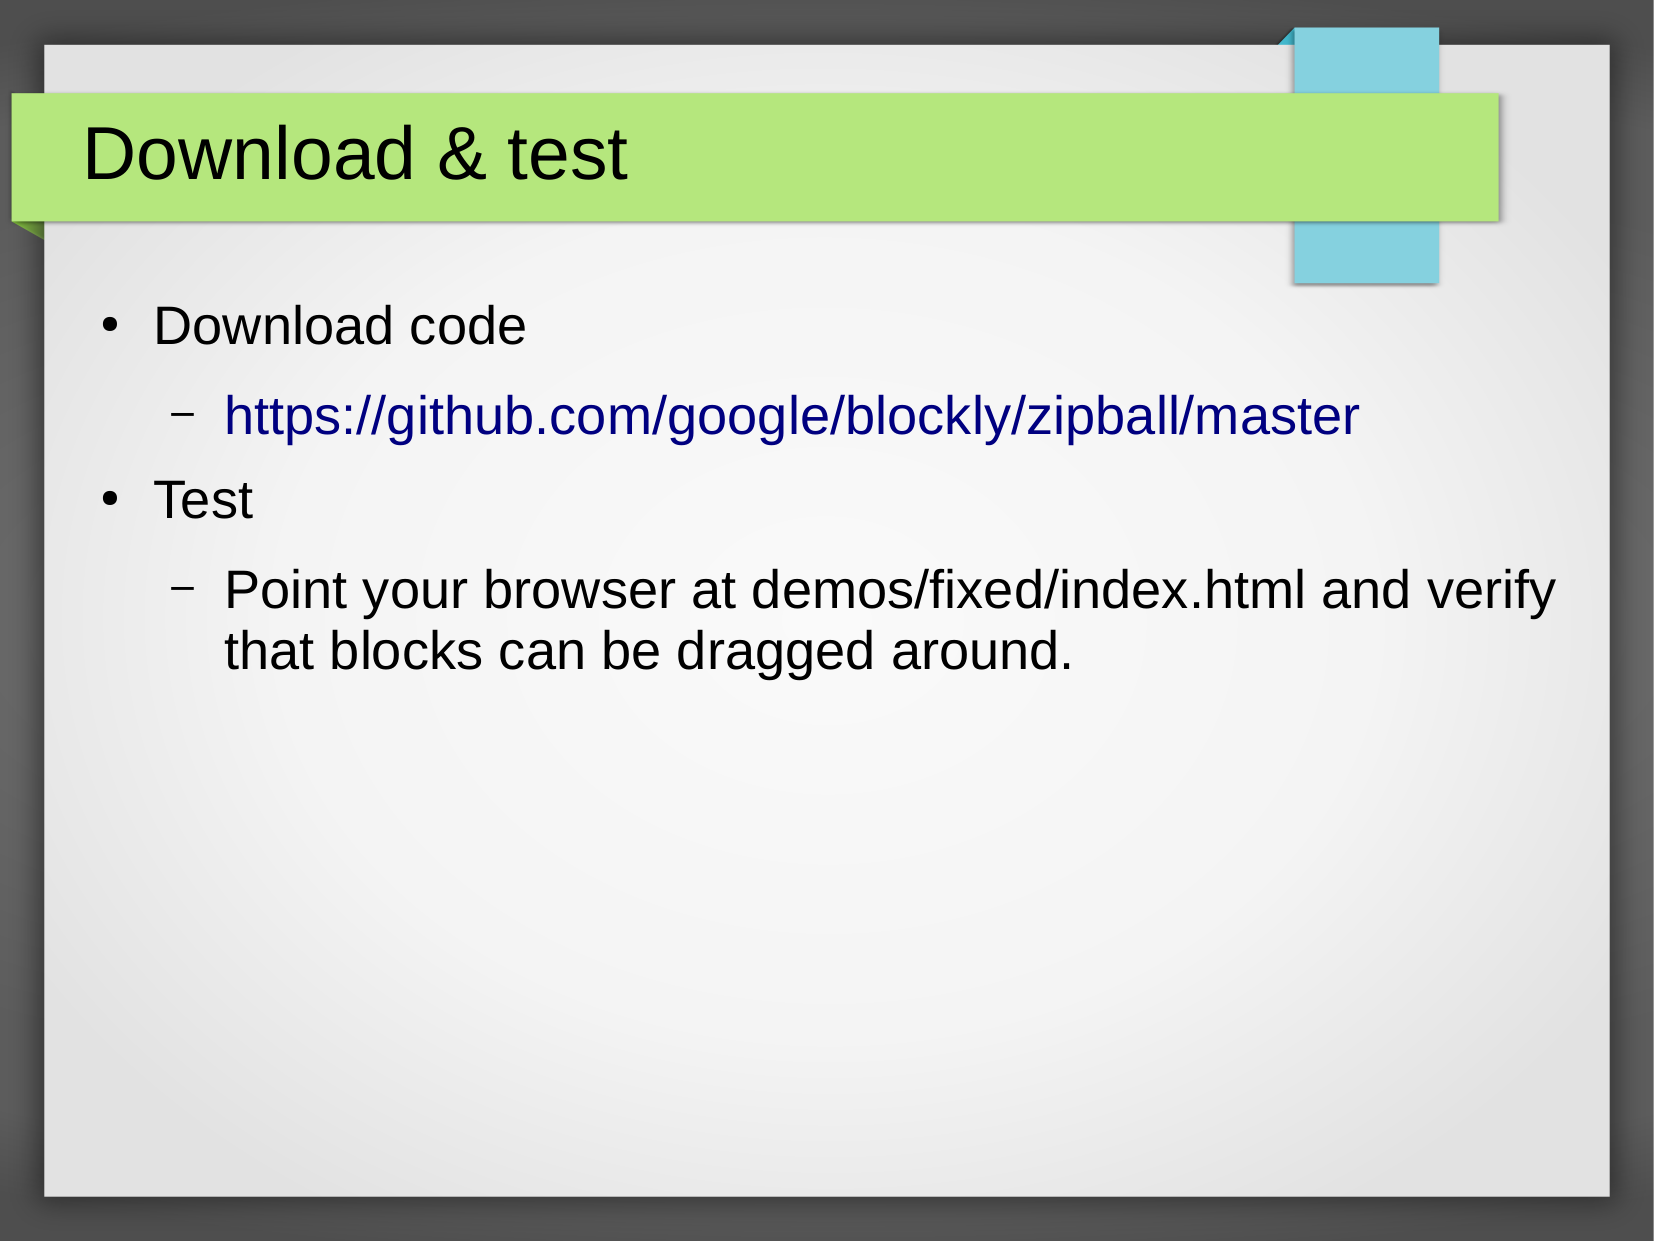

# Download & test
Download code
https://github.com/google/blockly/zipball/master
Test
Point your browser at demos/fixed/index.html and verify that blocks can be dragged around.